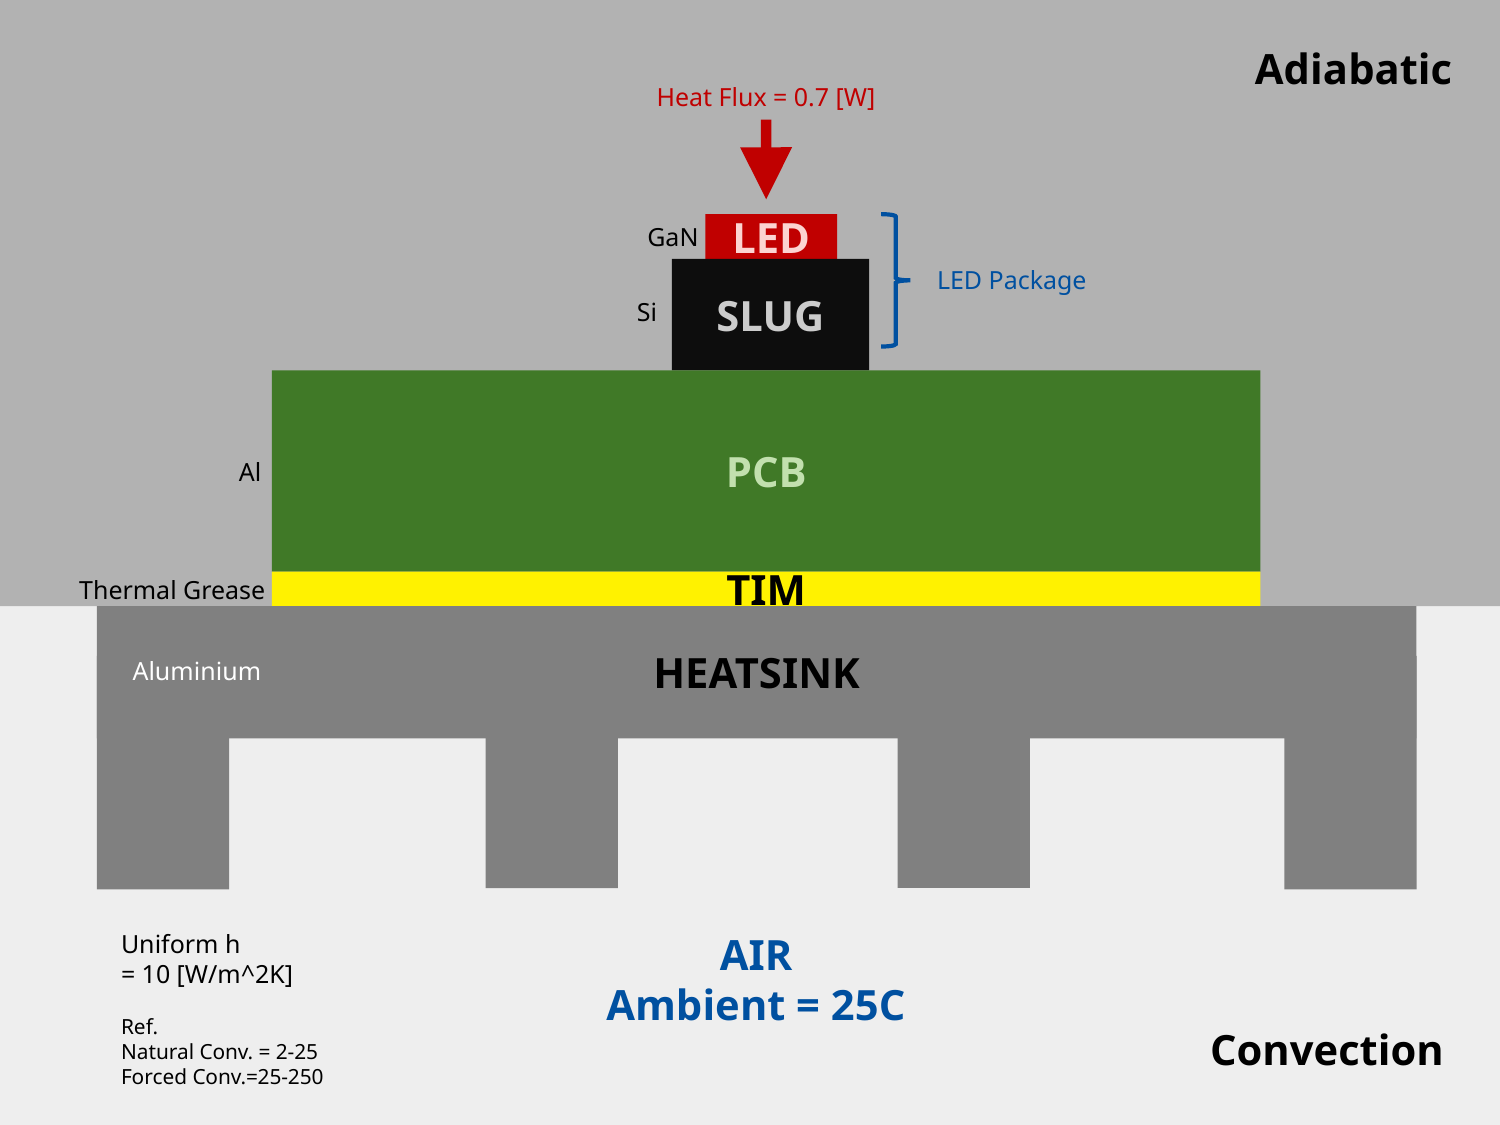

Adiabatic
Heat Flux = 0.7 [W]
LED
GaN
LED Package
SLUG
Si
PCB
Al
Thermal Grease
TIM
HEATSINK
Aluminium
Uniform h
= 10 [W/m^2K]
Ref.
Natural Conv. = 2-25
Forced Conv.=25-250
AIR
Ambient = 25C
Convection